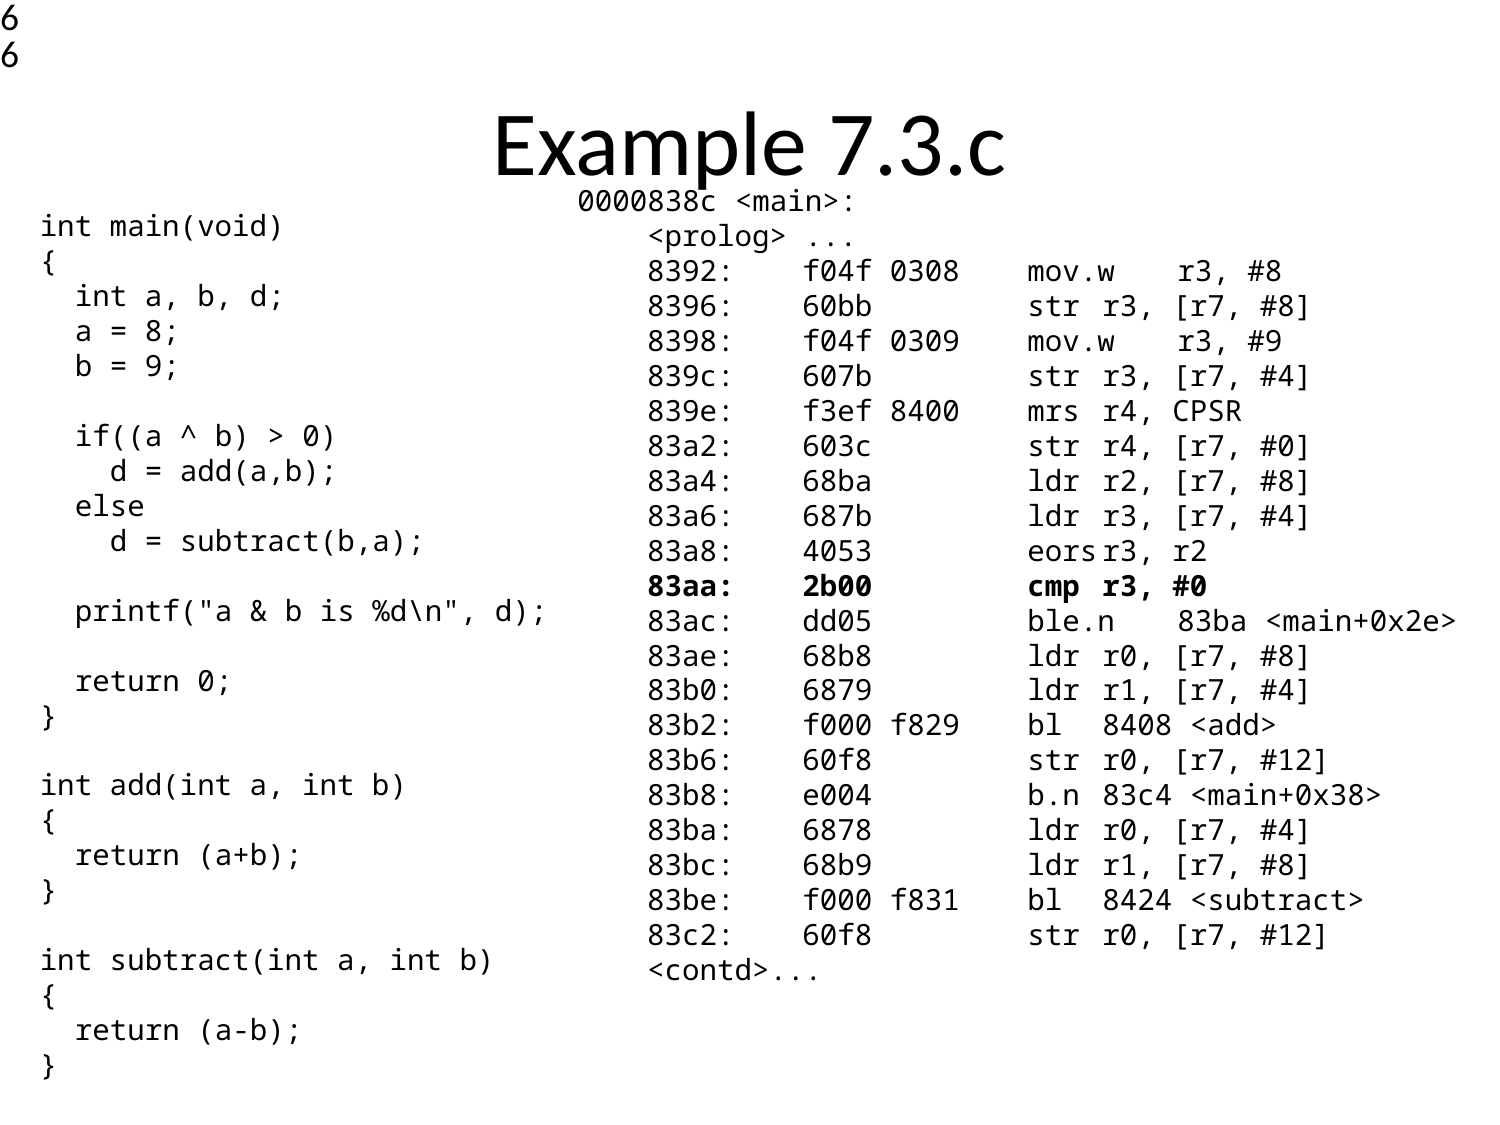

# Example 7.3.c
0000838c <main>:
 <prolog> ...
 8392:	f04f 0308 	mov.w	r3, #8
 8396:	60bb 	str	r3, [r7, #8]
 8398:	f04f 0309 	mov.w	r3, #9
 839c:	607b 	str	r3, [r7, #4]
 839e:	f3ef 8400 	mrs	r4, CPSR
 83a2:	603c 	str	r4, [r7, #0]
 83a4:	68ba 	ldr	r2, [r7, #8]
 83a6:	687b 	ldr	r3, [r7, #4]
 83a8:	4053 	eors	r3, r2
 83aa:	2b00 	cmp	r3, #0
 83ac:	dd05 	ble.n	83ba <main+0x2e>
 83ae:	68b8 	ldr	r0, [r7, #8]
 83b0:	6879 	ldr	r1, [r7, #4]
 83b2:	f000 f829 	bl	8408 <add>
 83b6:	60f8 	str	r0, [r7, #12]
 83b8:	e004 	b.n	83c4 <main+0x38>
 83ba:	6878 	ldr	r0, [r7, #4]
 83bc:	68b9 	ldr	r1, [r7, #8]
 83be:	f000 f831 	bl	8424 <subtract>
 83c2:	60f8 	str	r0, [r7, #12]
 <contd>...
int main(void)
{
 int a, b, d;
 a = 8;
 b = 9;
 if((a ^ b) > 0)
 d = add(a,b);
 else
 d = subtract(b,a);
 printf("a & b is %d\n", d);
 return 0;
}
int add(int a, int b)
{
 return (a+b);
}
int subtract(int a, int b)
{
 return (a-b);
}